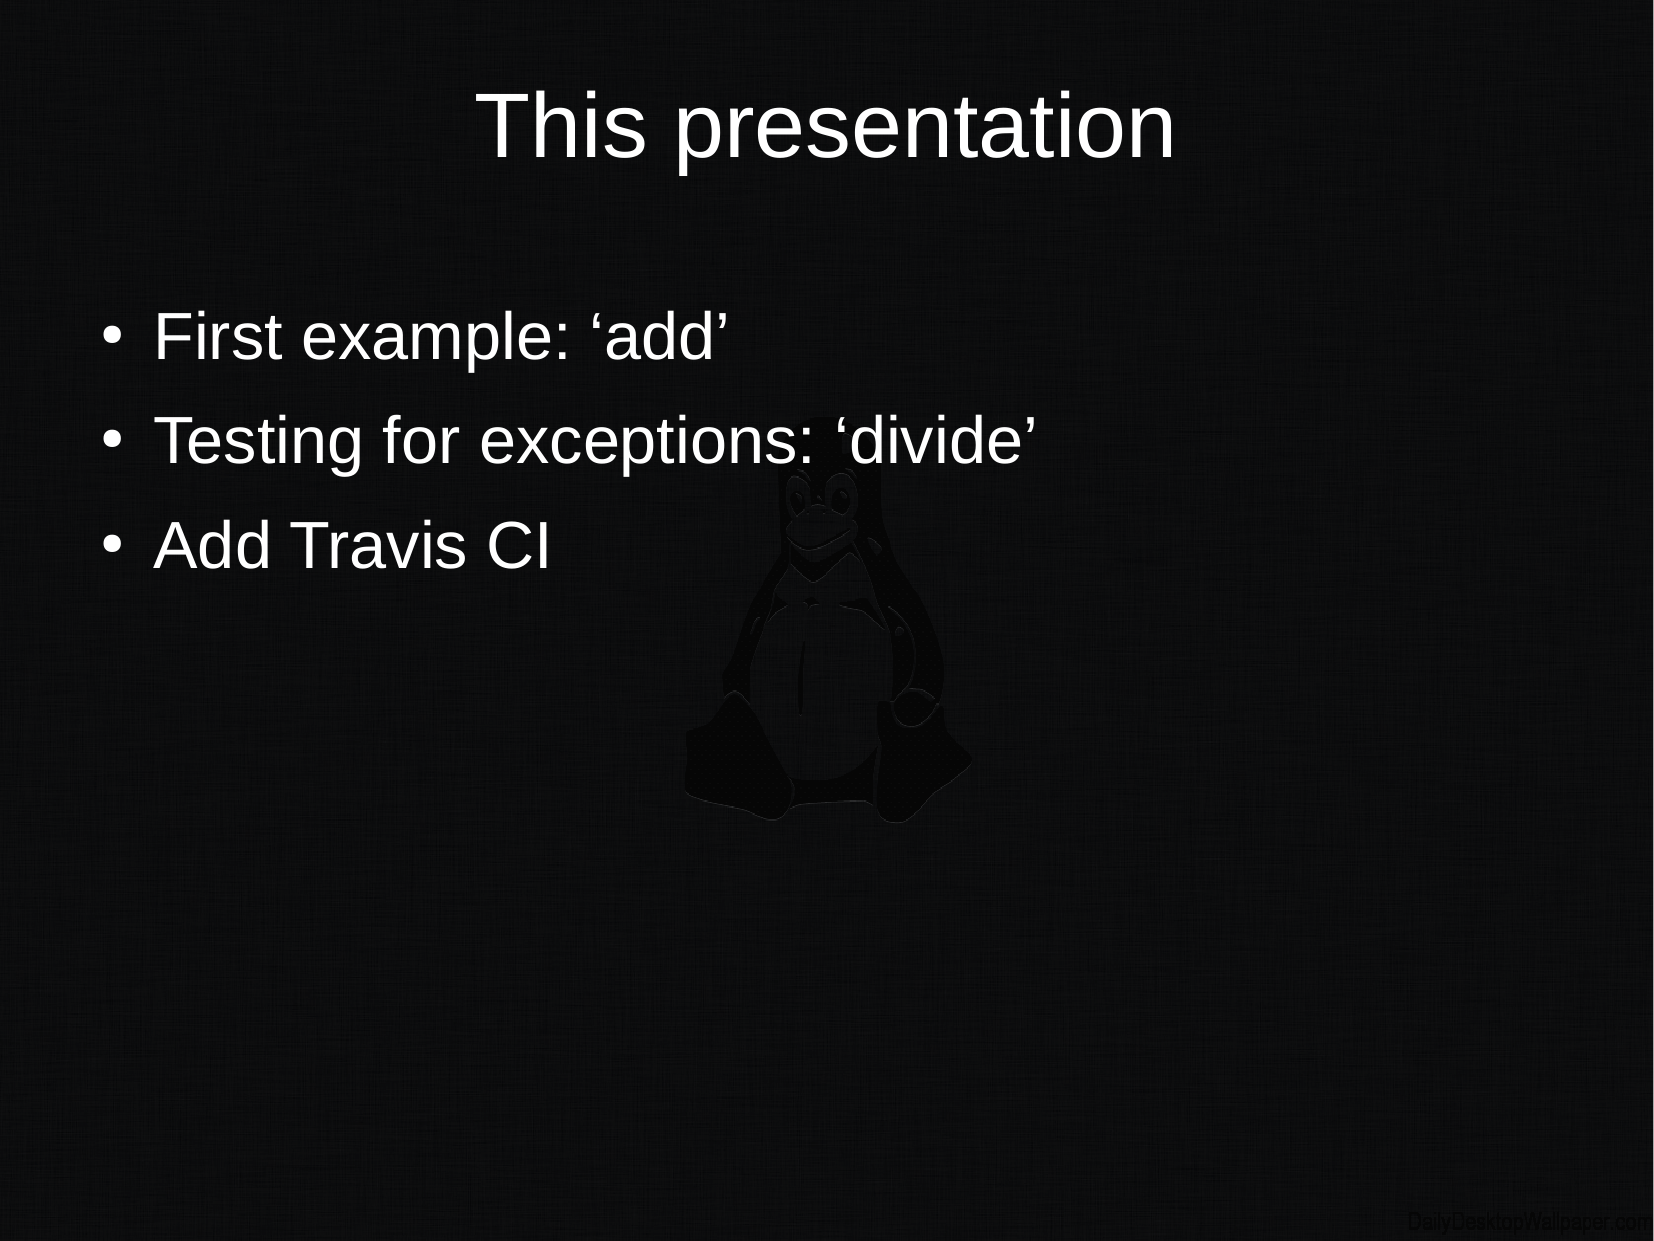

# This presentation
First example: ‘add’
Testing for exceptions: ‘divide’
Add Travis CI